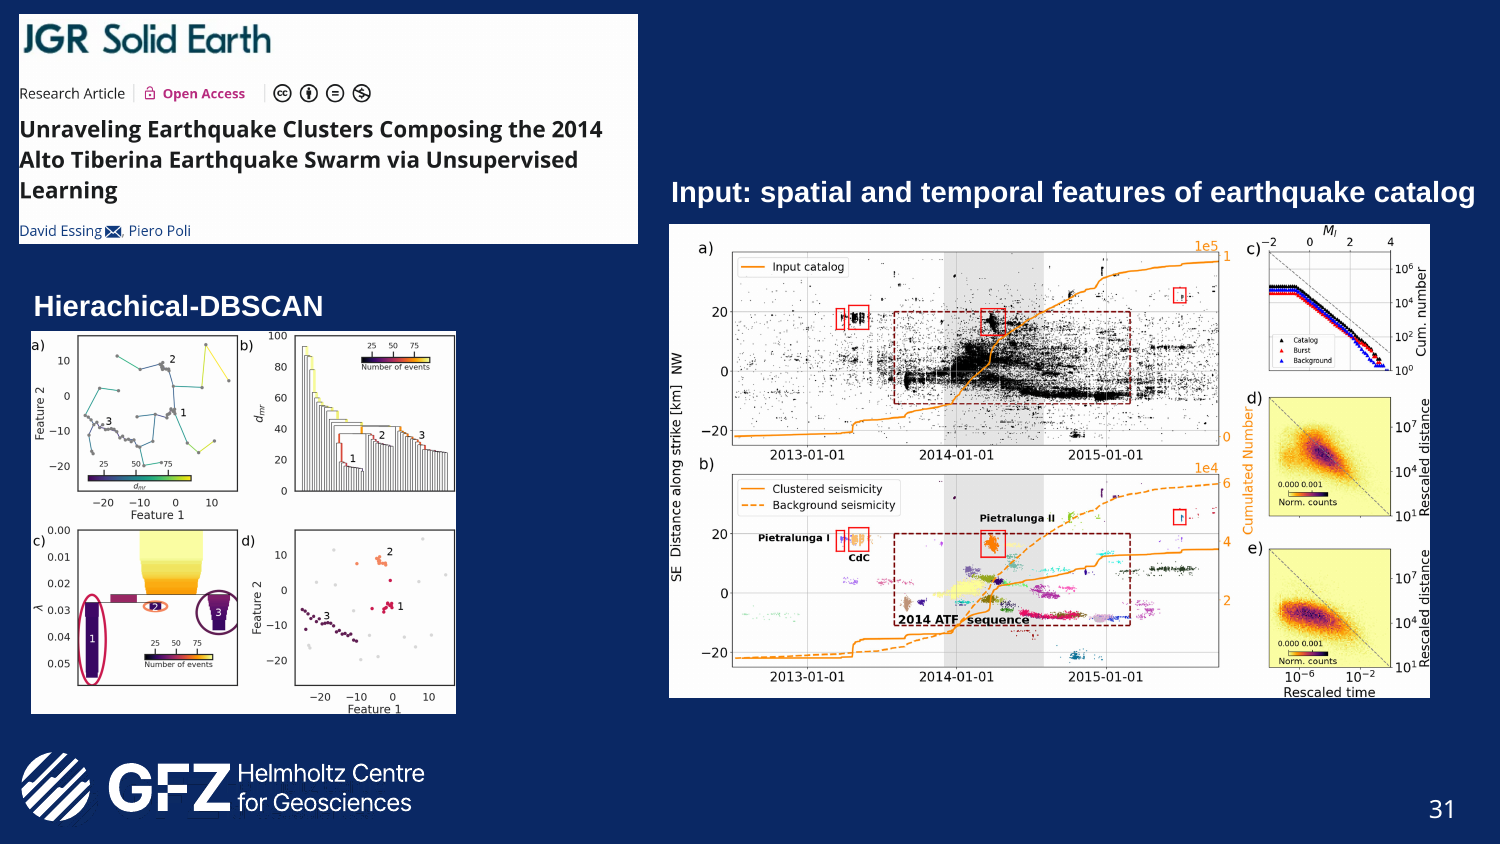

Input: spatial and temporal features of earthquake catalog
Hierachical-DBSCAN